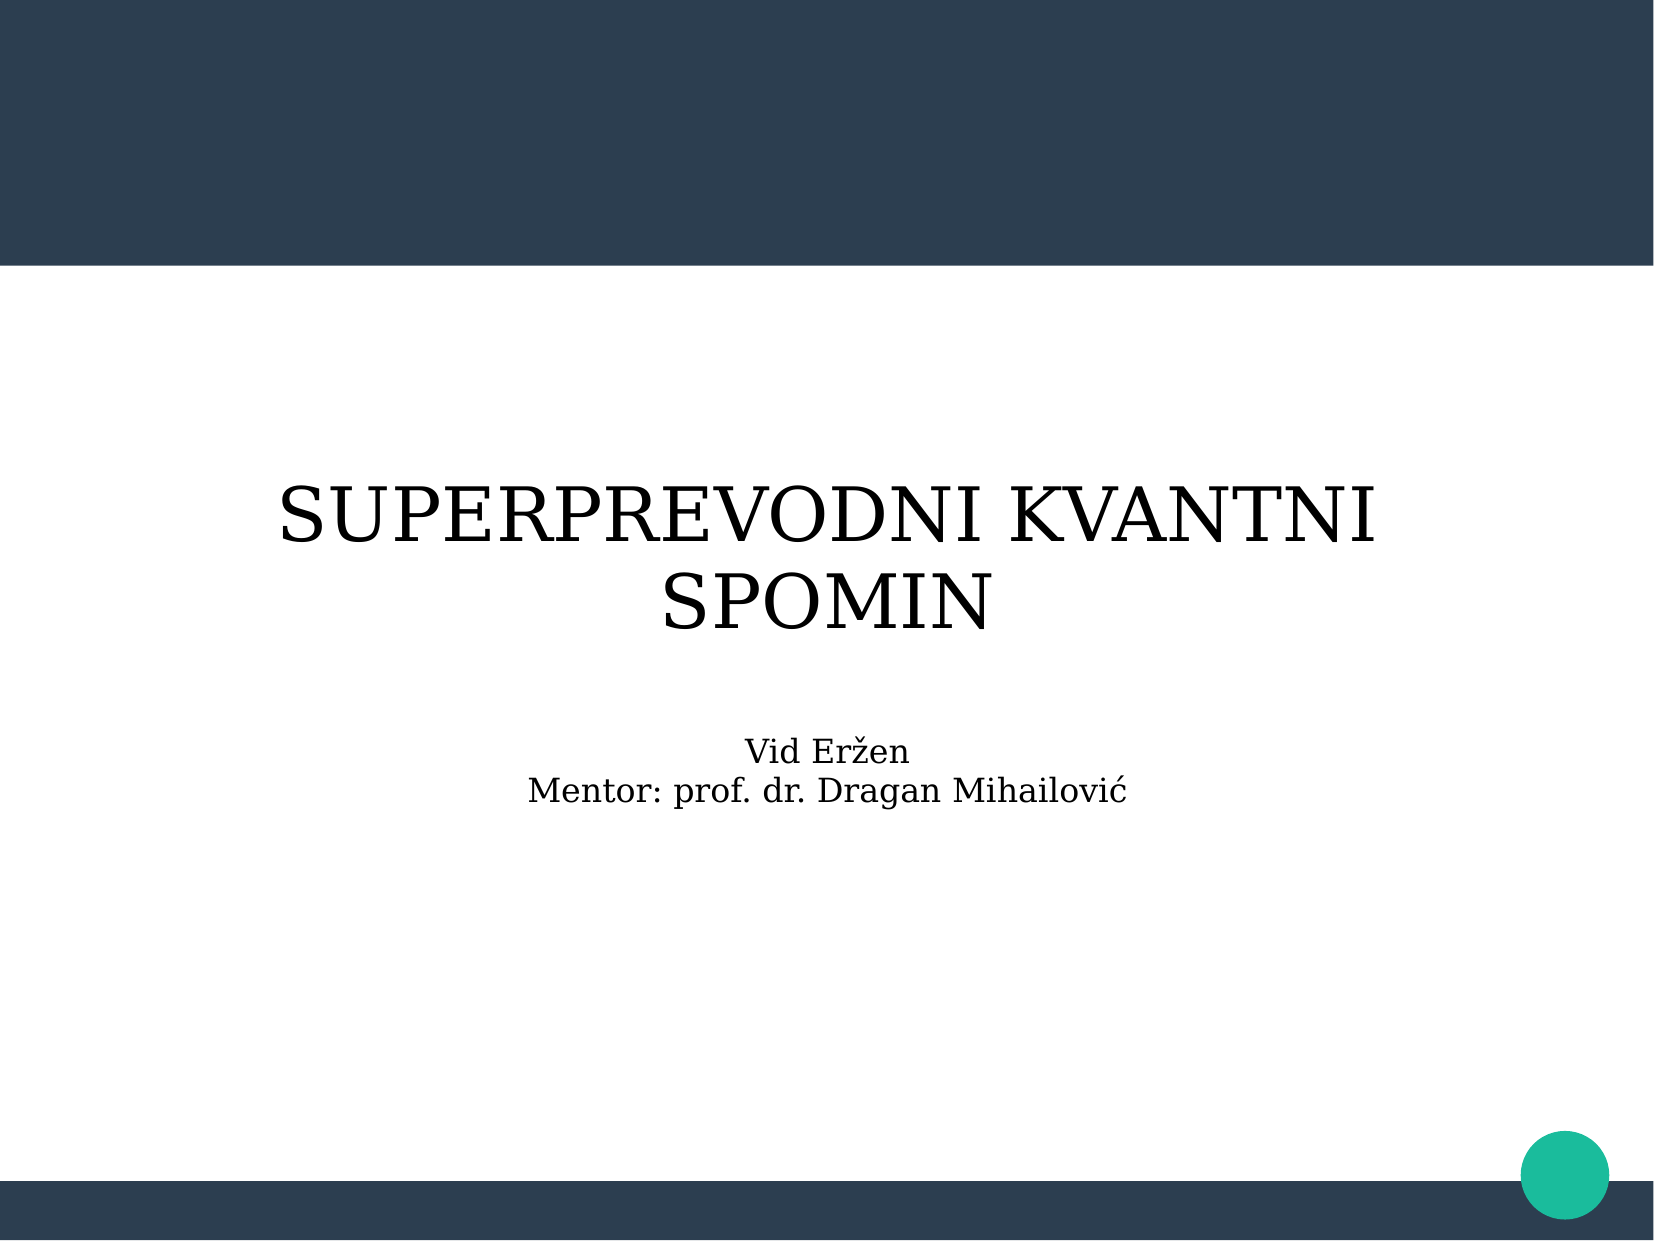

# SUPERPREVODNI KVANTNI SPOMIN Vid Eržen Mentor: prof. dr. Dragan Mihailović